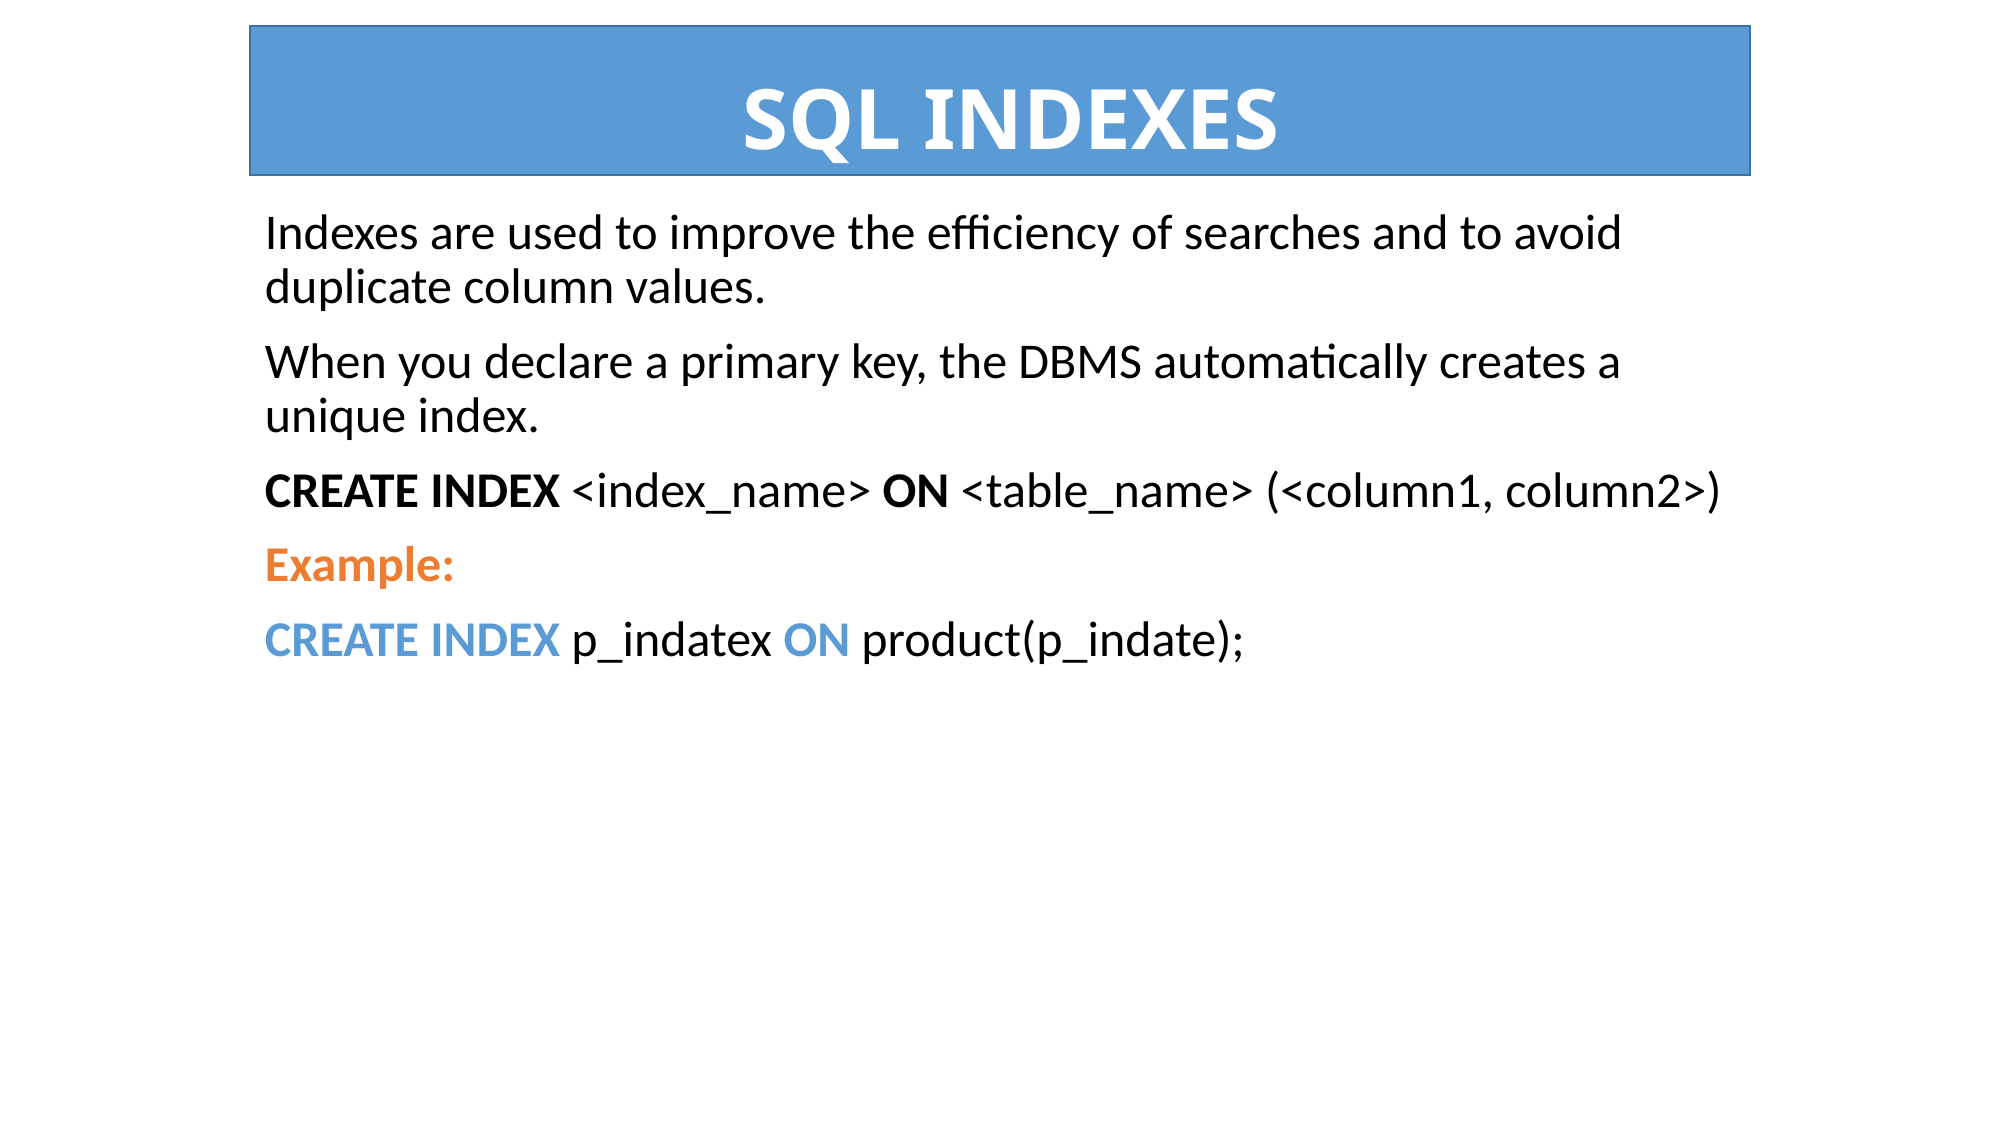

# SQL INDEXES
Indexes are used to improve the efficiency of searches and to avoid duplicate column values.
When you declare a primary key, the DBMS automatically creates a unique index.
CREATE INDEX <index_name> ON <table_name> (<column1, column2>)
Example:
CREATE INDEX p_indatex ON product(p_indate);